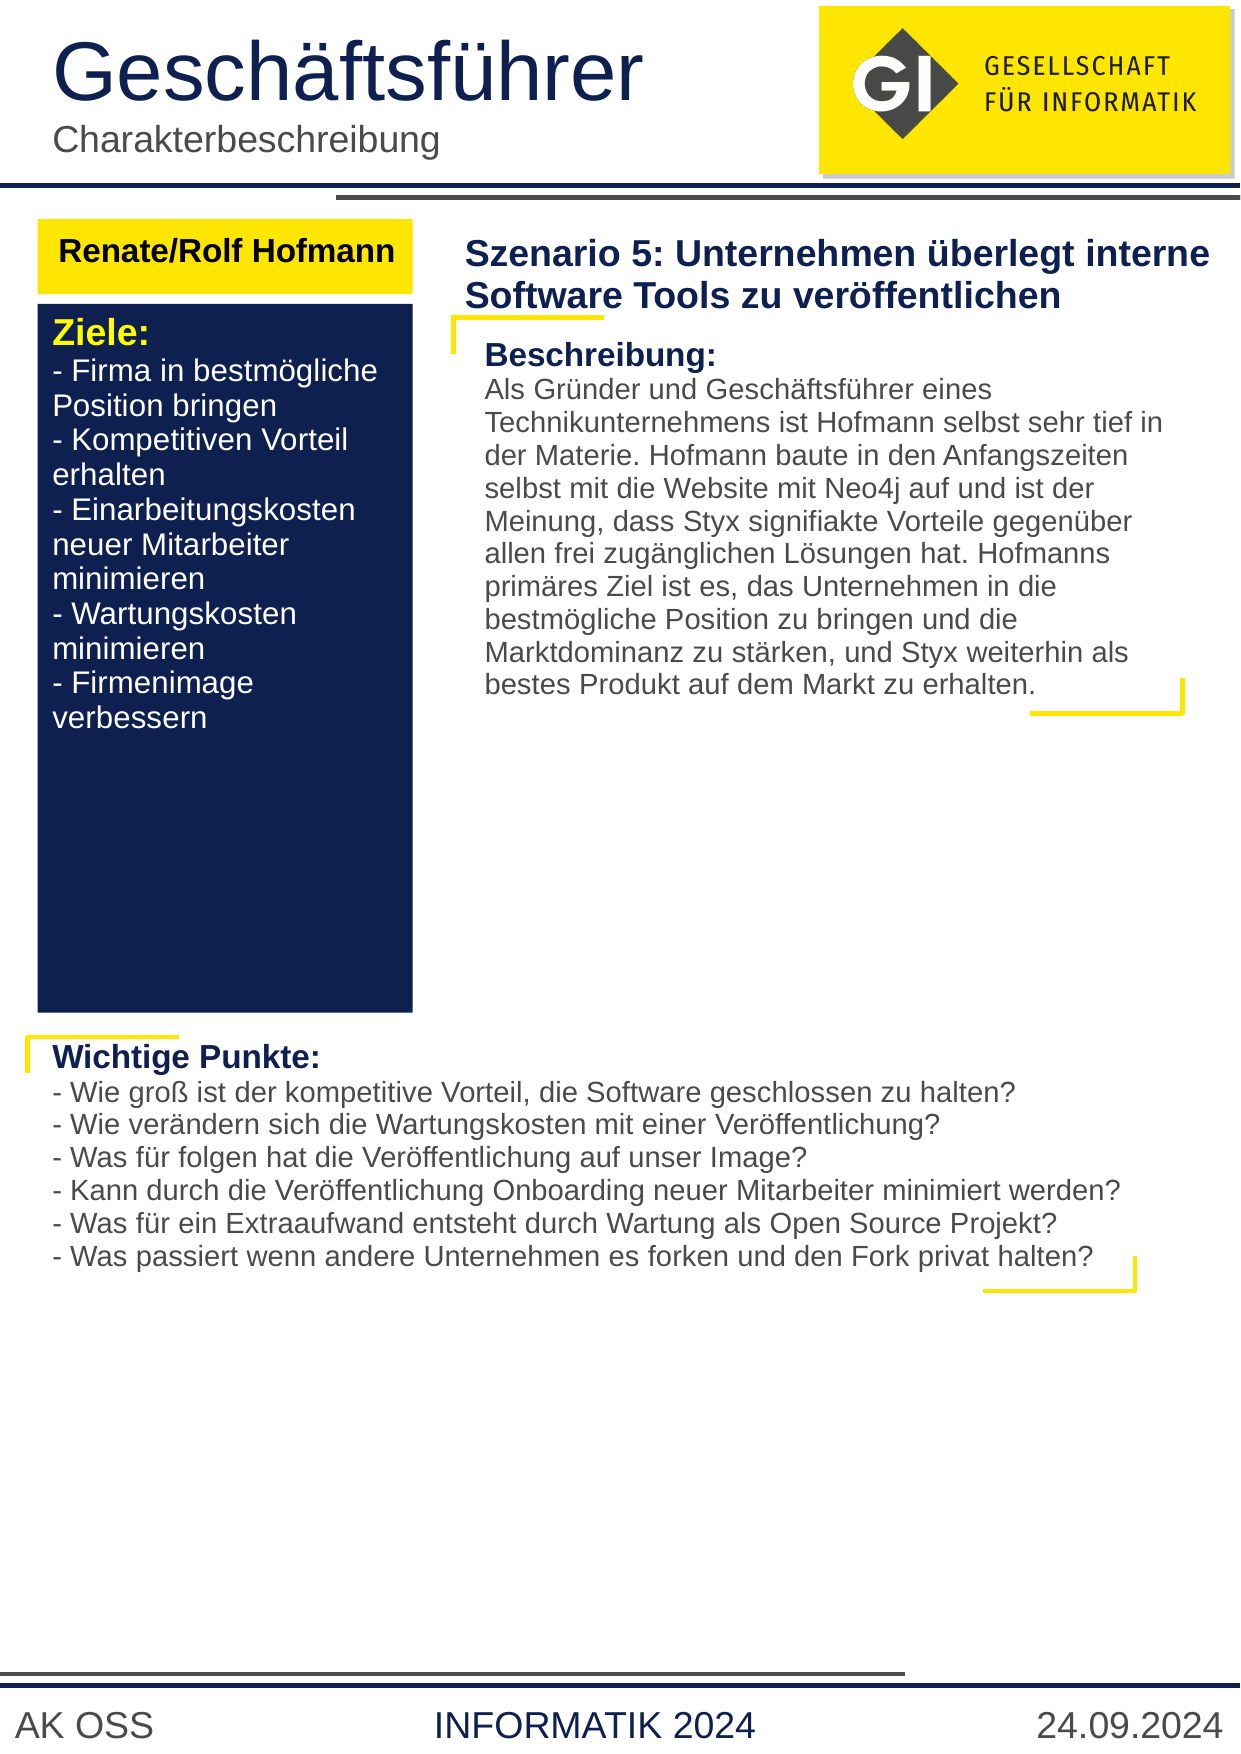

Geschäftsführer
Charakterbeschreibung
 Renate/Rolf Hofmann
Szenario 5: Unternehmen überlegt interne Software Tools zu veröffentlichen
Ziele:
- Firma in bestmögliche Position bringen
- Kompetitiven Vorteil erhalten
- Einarbeitungskosten neuer Mitarbeiter minimieren
- Wartungskosten minimieren
- Firmenimage verbessern
Beschreibung:
Als Gründer und Geschäftsführer eines Technikunternehmens ist Hofmann selbst sehr tief in der Materie. Hofmann baute in den Anfangszeiten selbst mit die Website mit Neo4j auf und ist der Meinung, dass Styx signifiakte Vorteile gegenüber allen frei zugänglichen Lösungen hat. Hofmanns primäres Ziel ist es, das Unternehmen in die bestmögliche Position zu bringen und die Marktdominanz zu stärken, und Styx weiterhin als bestes Produkt auf dem Markt zu erhalten.
Wichtige Punkte:
- Wie groß ist der kompetitive Vorteil, die Software geschlossen zu halten?
- Wie verändern sich die Wartungskosten mit einer Veröffentlichung?
- Was für folgen hat die Veröffentlichung auf unser Image?
- Kann durch die Veröffentlichung Onboarding neuer Mitarbeiter minimiert werden?
- Was für ein Extraaufwand entsteht durch Wartung als Open Source Projekt?
- Was passiert wenn andere Unternehmen es forken und den Fork privat halten?
AK OSS
INFORMATIK 2024
24.09.2024